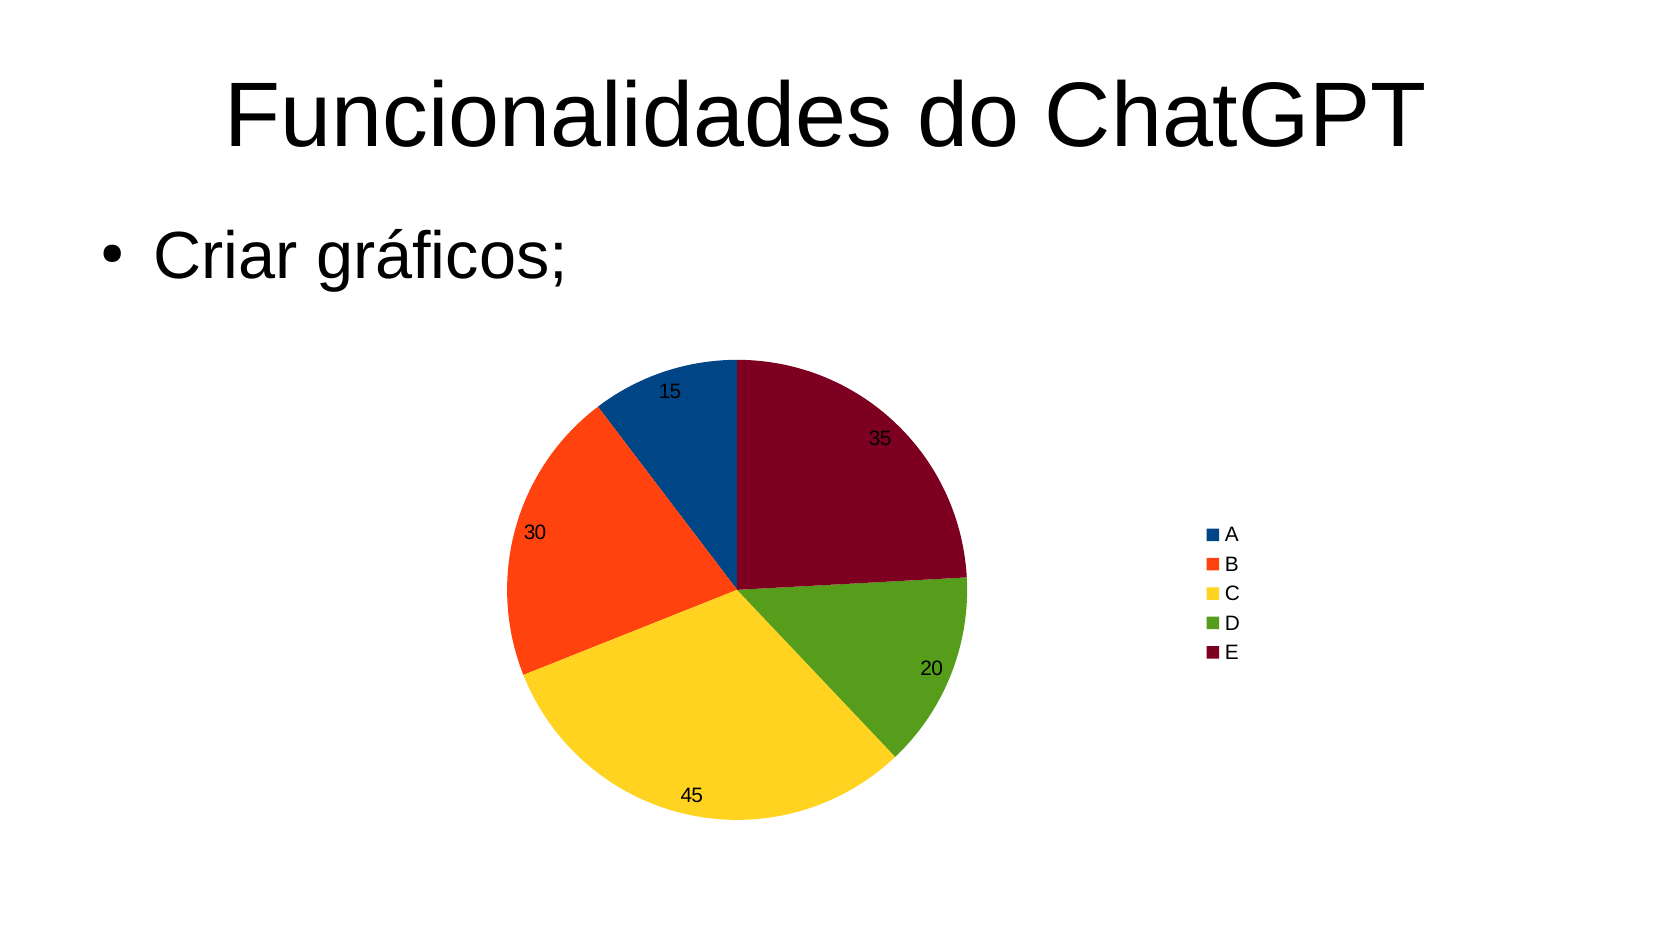

# Funcionalidades do ChatGPT
Criar gráficos;
### Chart
| Category | Coluna 1 | Coluna 2 | Coluna 3 |
|---|---|---|---|
| A | 15.0 | 15.0 | 15.0 |
| B | 30.0 | 30.0 | 30.0 |
| C | 45.0 | 45.0 | 45.0 |
| D | 20.0 | 20.0 | 20.0 |
| E | 35.0 | 35.0 | 35.0 |